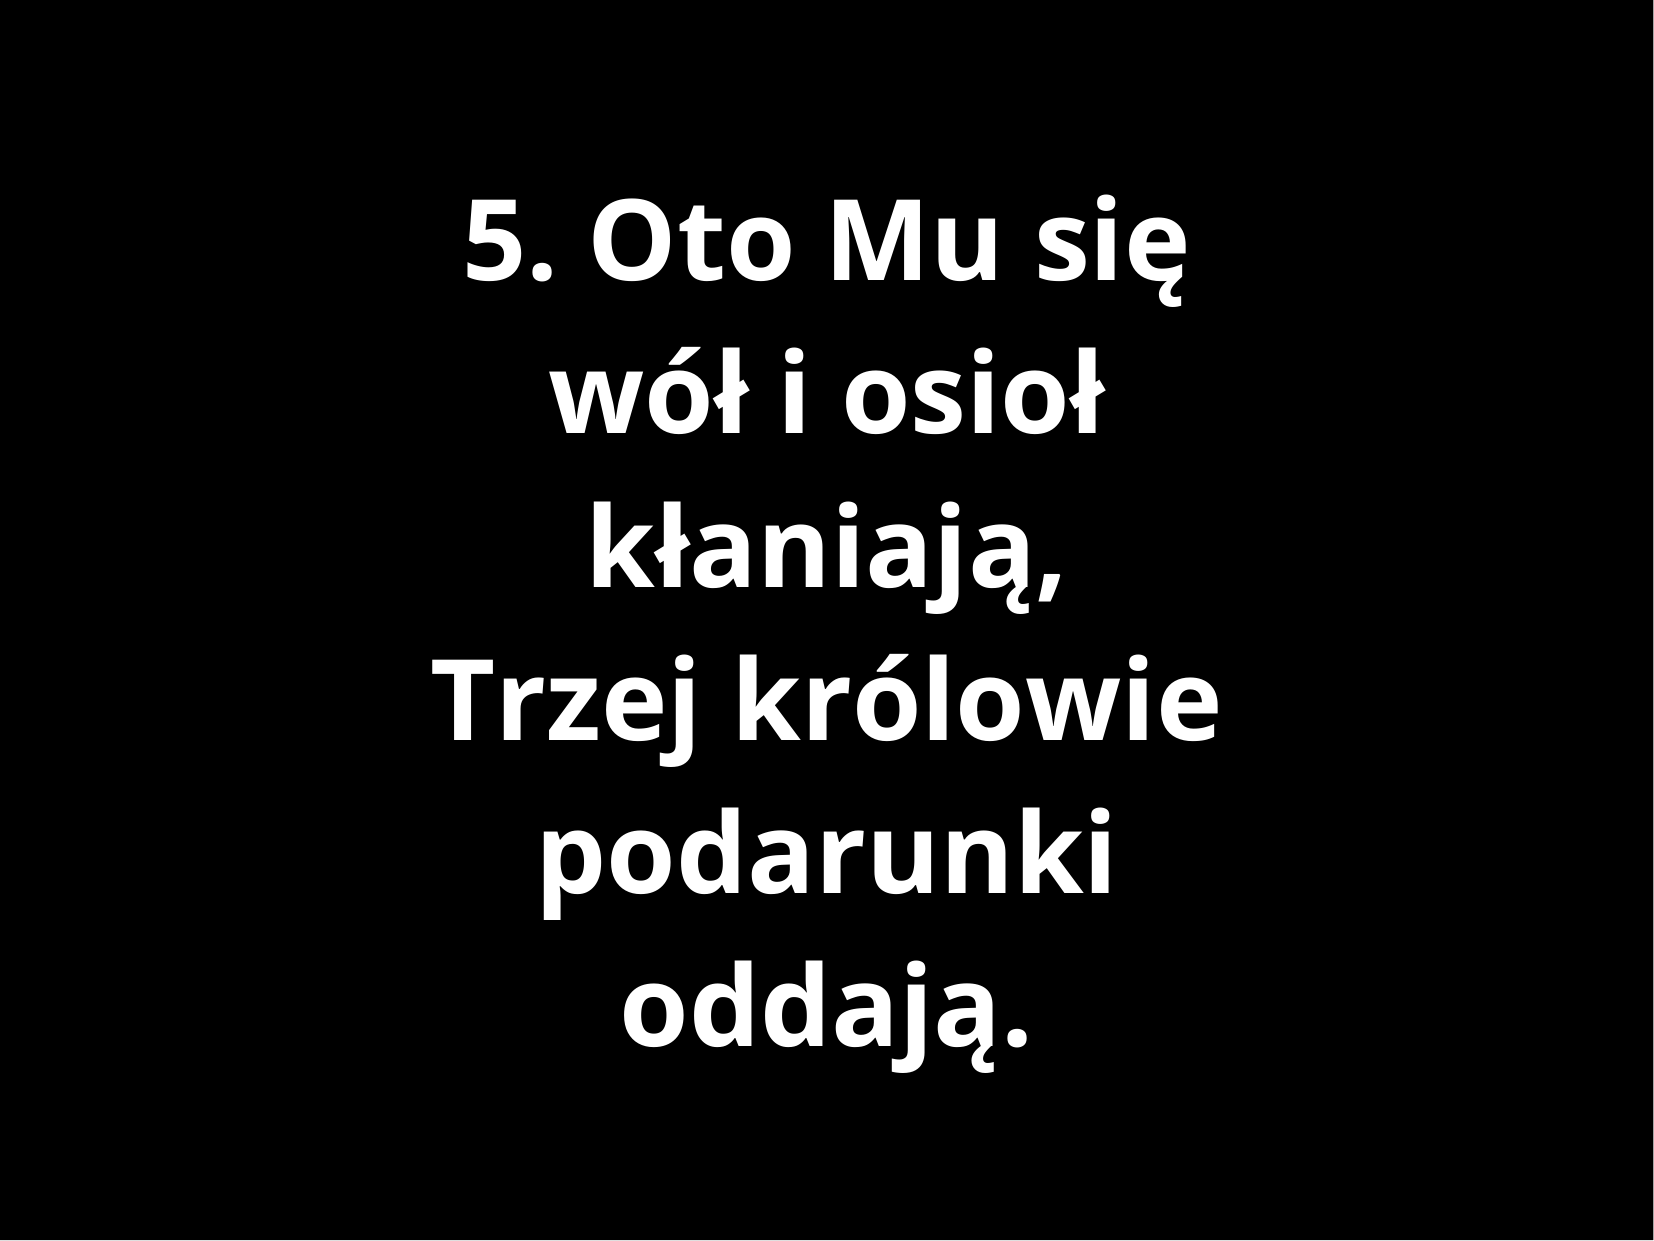

# 5. Oto Mu się wół i osioł kłaniają, Trzej królowie podarunki oddają.